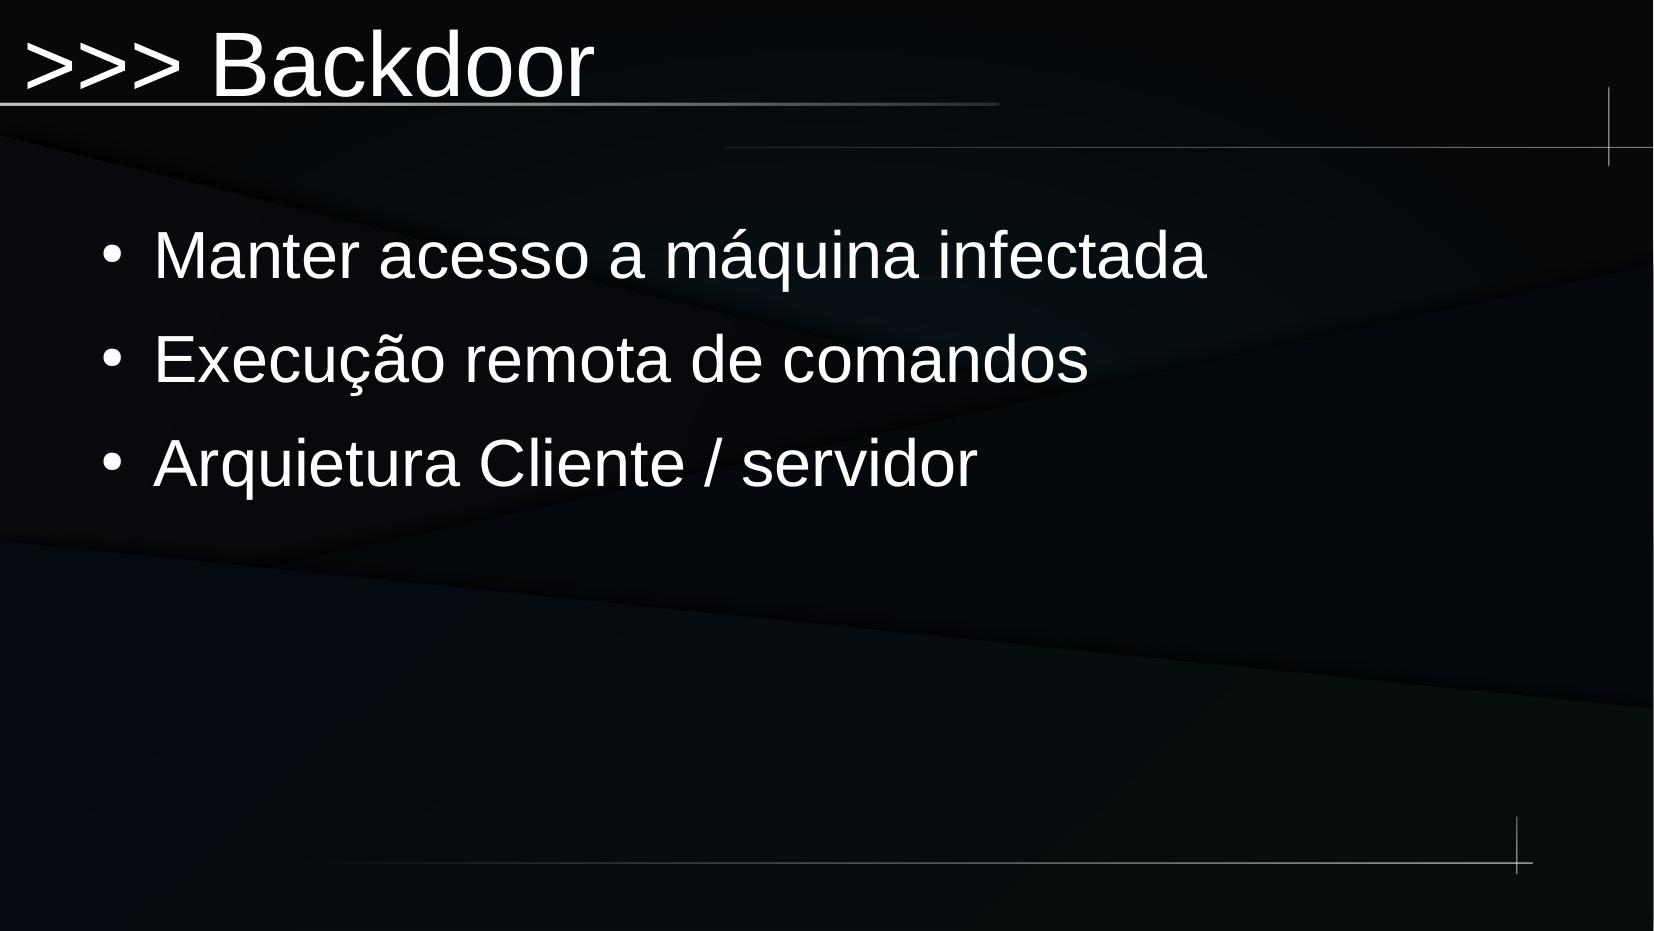

# >>> Backdoor
Manter acesso a máquina infectada
Execução remota de comandos
Arquietura Cliente / servidor